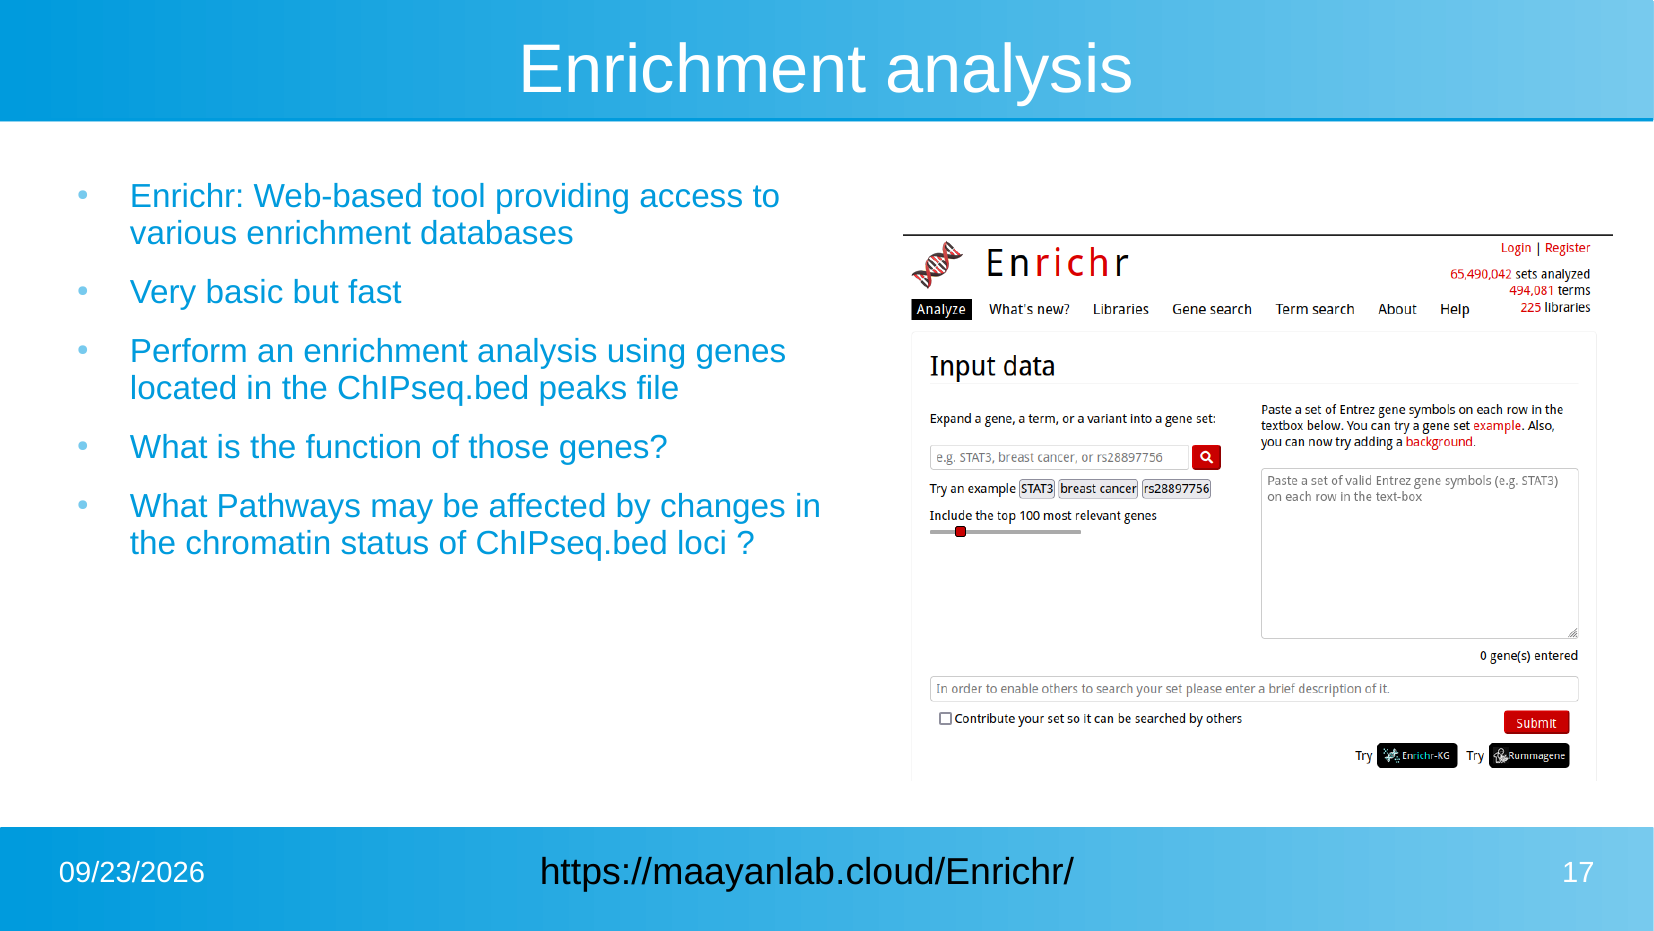

# Enrichment analysis
Enrichr: Web-based tool providing access to various enrichment databases
Very basic but fast
Perform an enrichment analysis using genes located in the ChIPseq.bed peaks file
What is the function of those genes?
What Pathways may be affected by changes in the chromatin status of ChIPseq.bed loci ?
https://maayanlab.cloud/Enrichr/
17